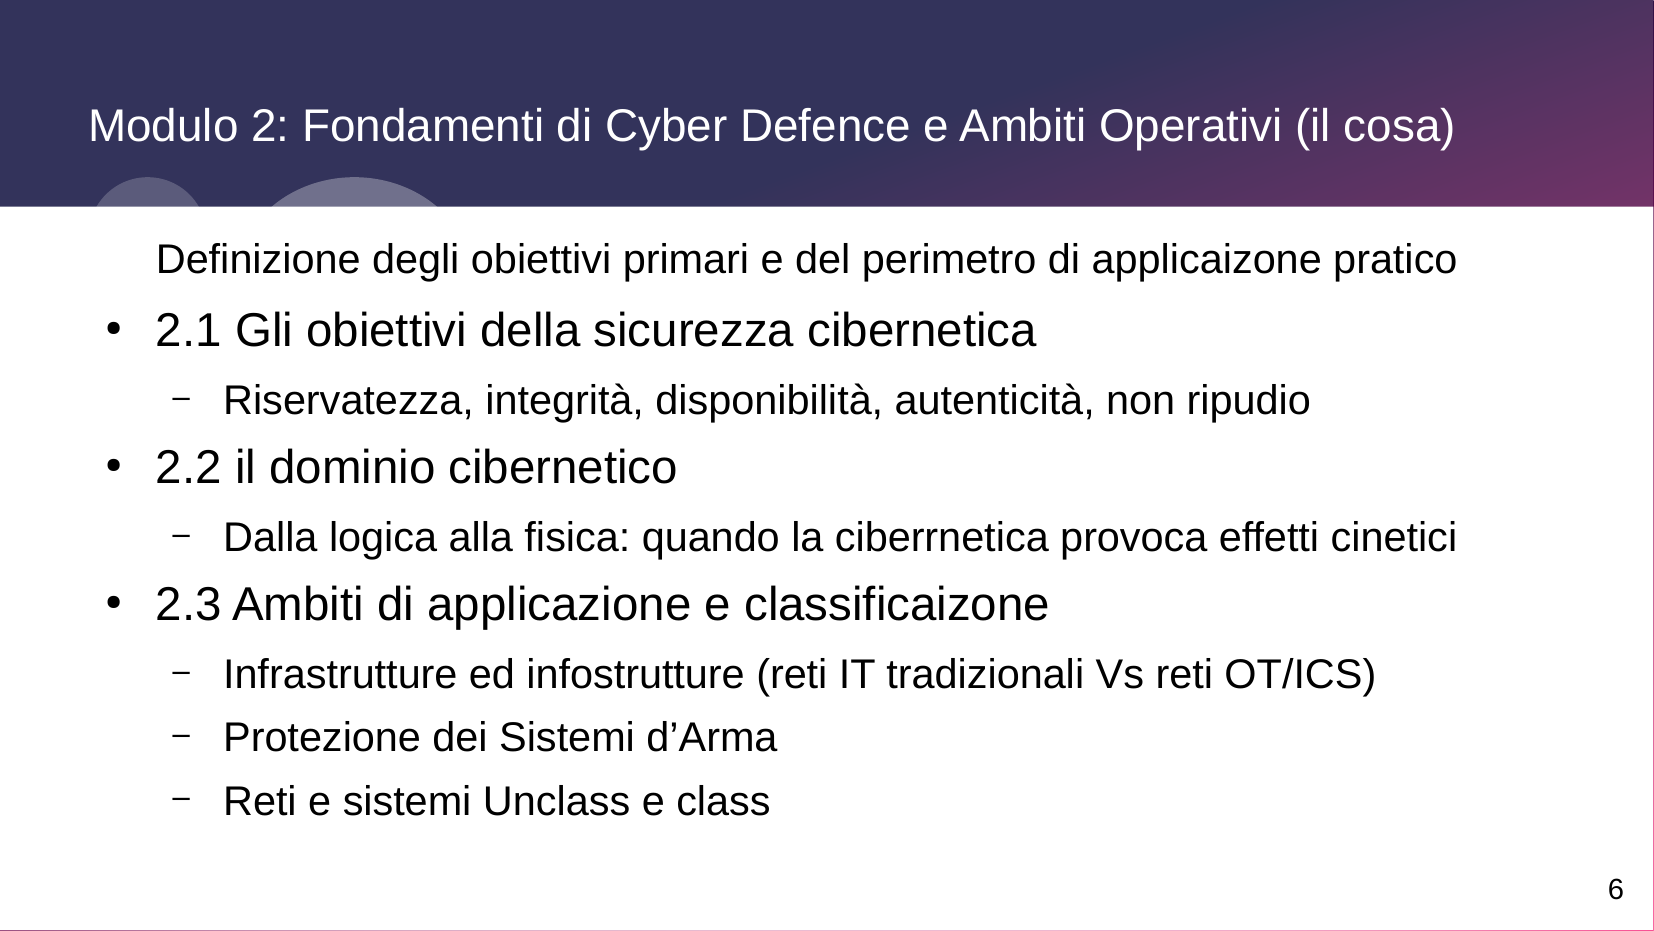

# Modulo 2: Fondamenti di Cyber Defence e Ambiti Operativi (il cosa)
Definizione degli obiettivi primari e del perimetro di applicaizone pratico
2.1 Gli obiettivi della sicurezza cibernetica
Riservatezza, integrità, disponibilità, autenticità, non ripudio
2.2 il dominio cibernetico
Dalla logica alla fisica: quando la ciberrnetica provoca effetti cinetici
2.3 Ambiti di applicazione e classificaizone
Infrastrutture ed infostrutture (reti IT tradizionali Vs reti OT/ICS)
Protezione dei Sistemi d’Arma
Reti e sistemi Unclass e class
6